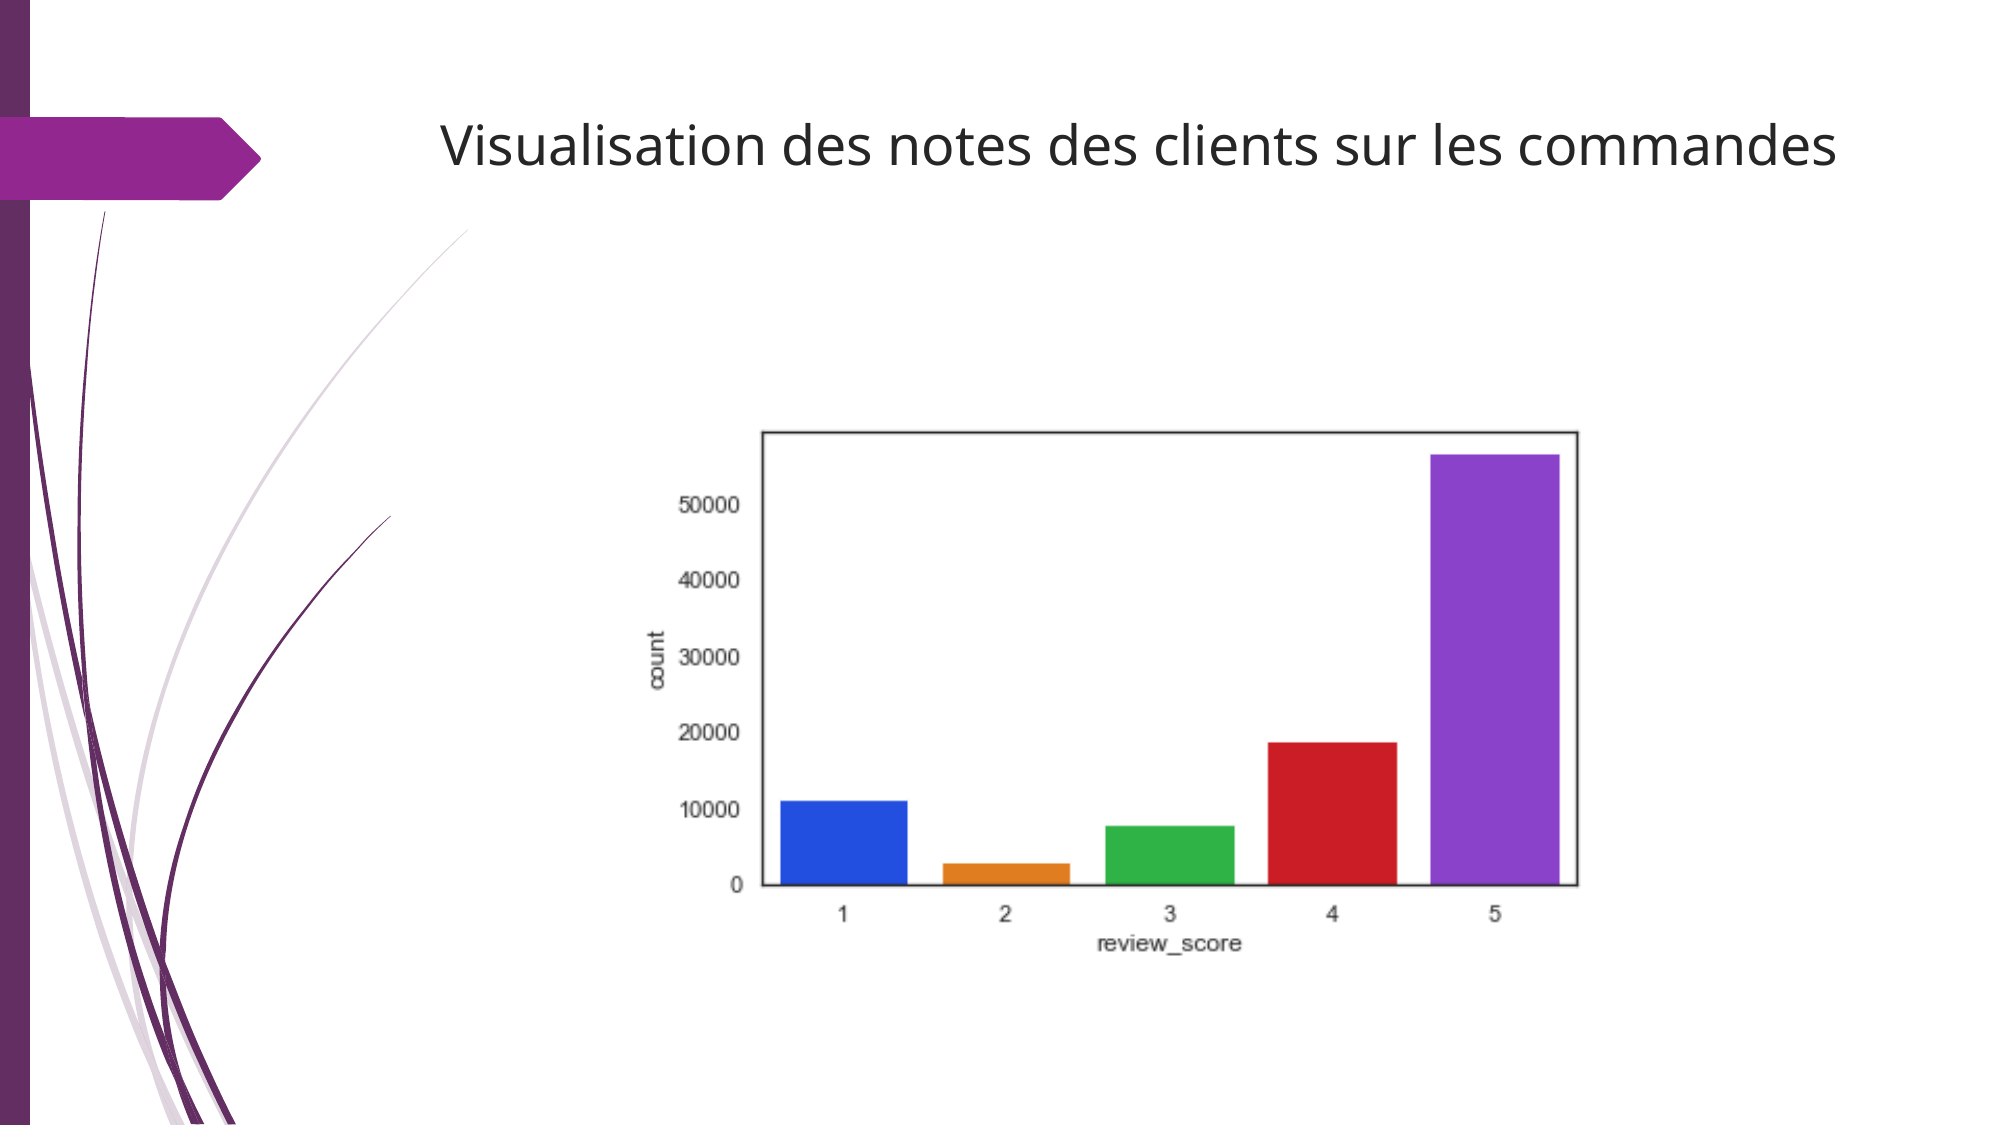

# Visualisation des notes des clients sur les commandes